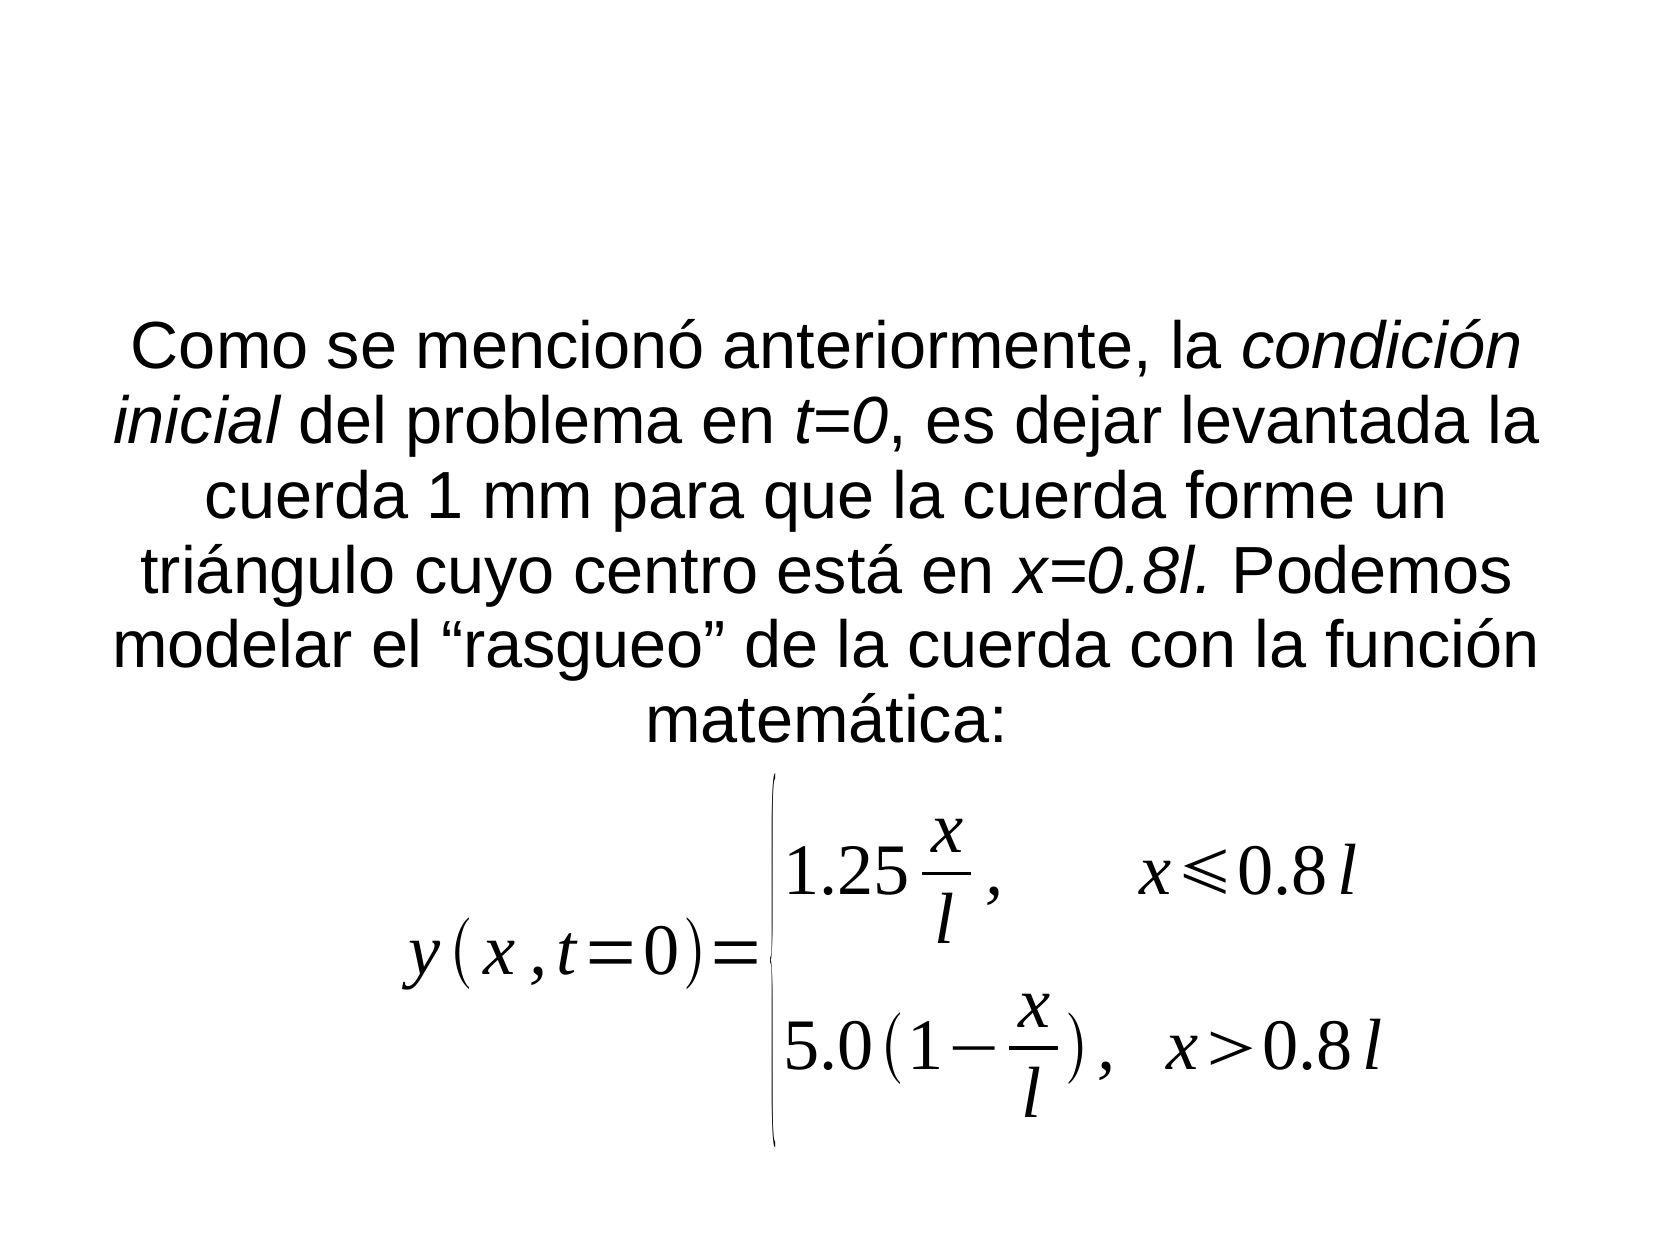

#
Como se mencionó anteriormente, la condición inicial del problema en t=0, es dejar levantada la cuerda 1 mm para que la cuerda forme un triángulo cuyo centro está en x=0.8l. Podemos modelar el “rasgueo” de la cuerda con la función matemática: